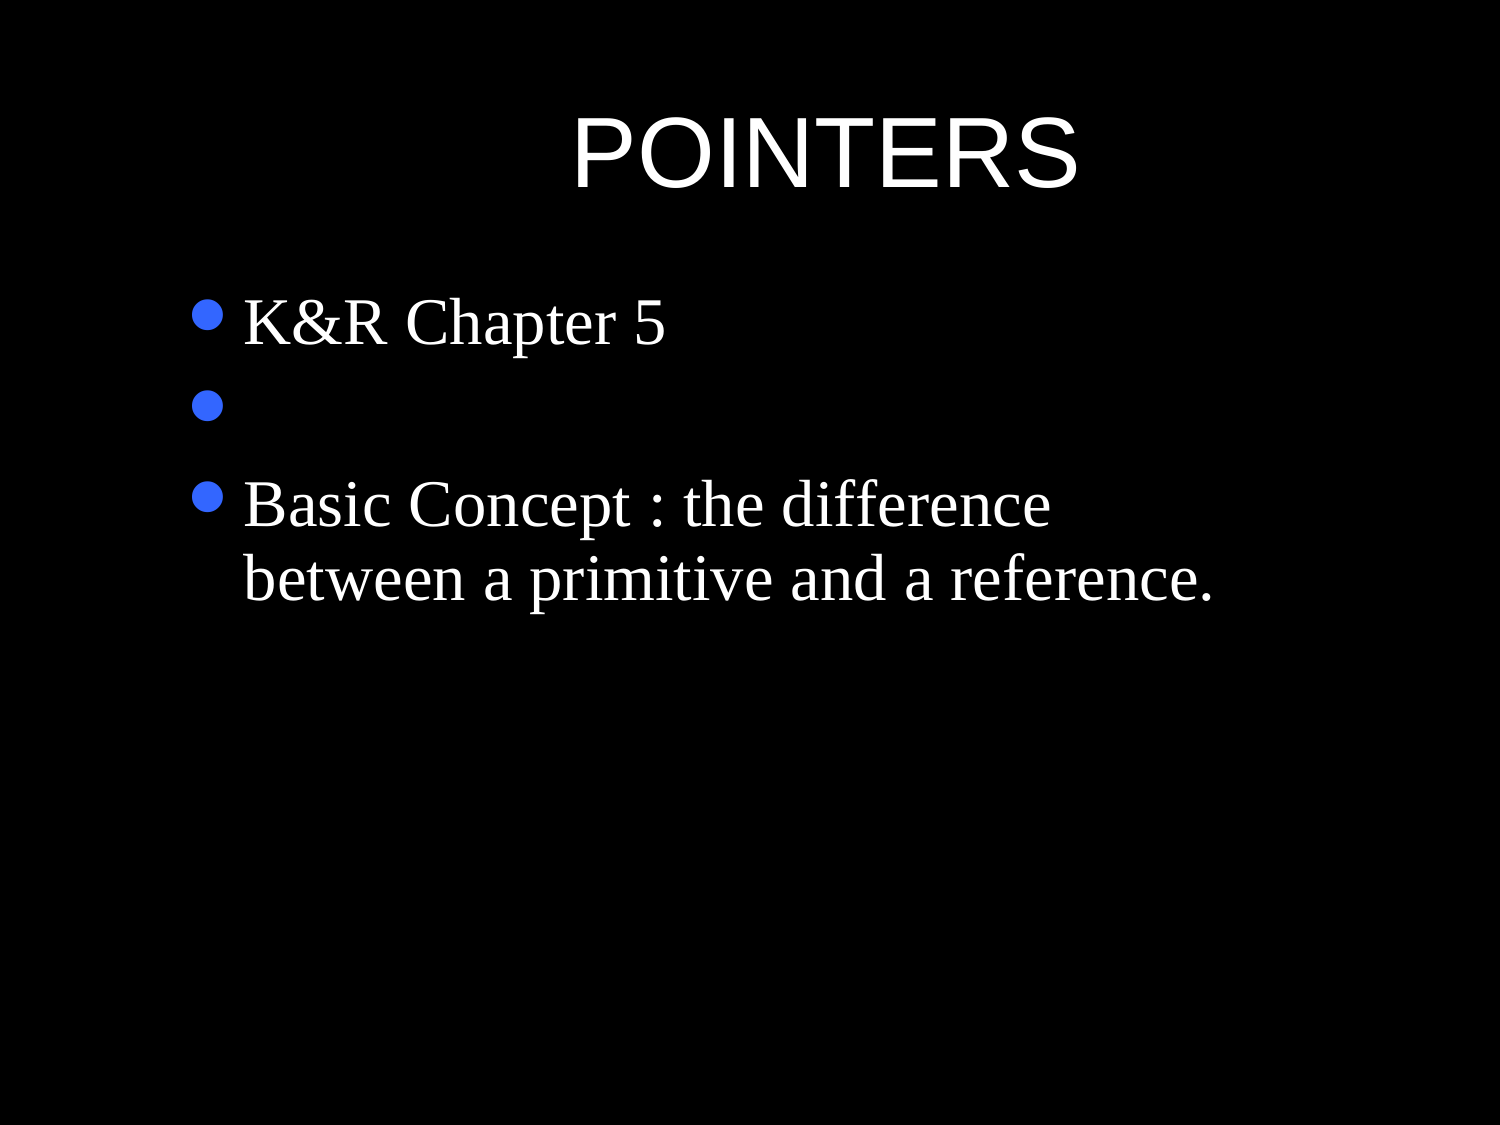

# POINTERS
K&R Chapter 5
Basic Concept : the difference between a primitive and a reference.